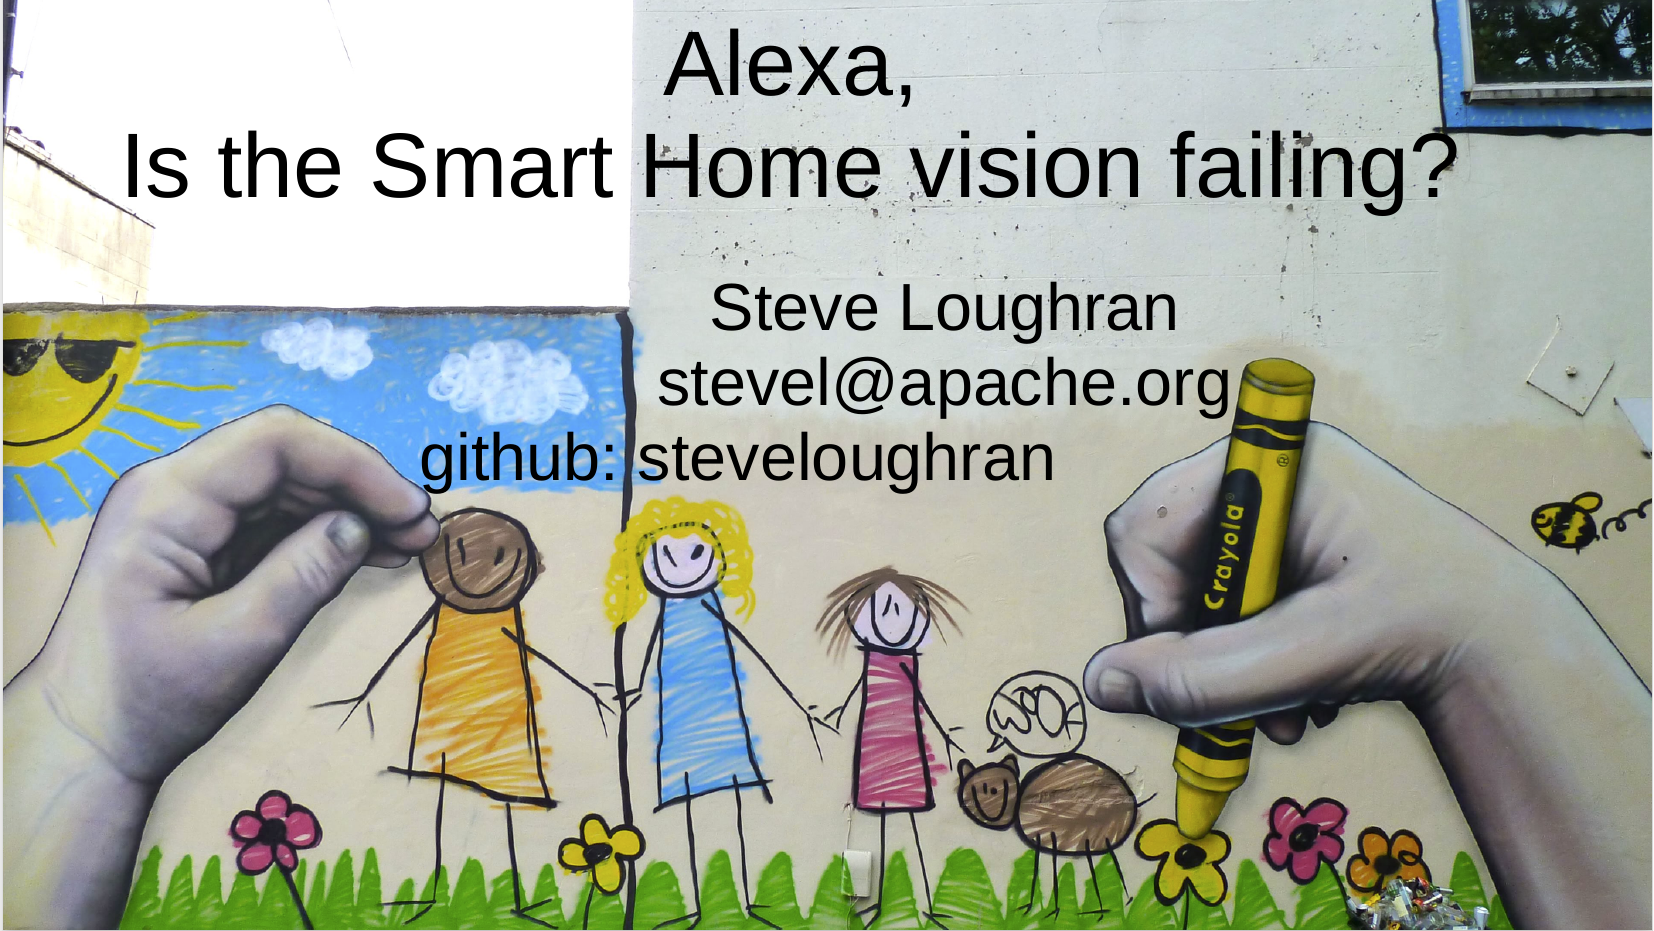

# Alexa, Is the Smart Home vision failing?
Steve Loughran
stevel@apache.org
github: steveloughran